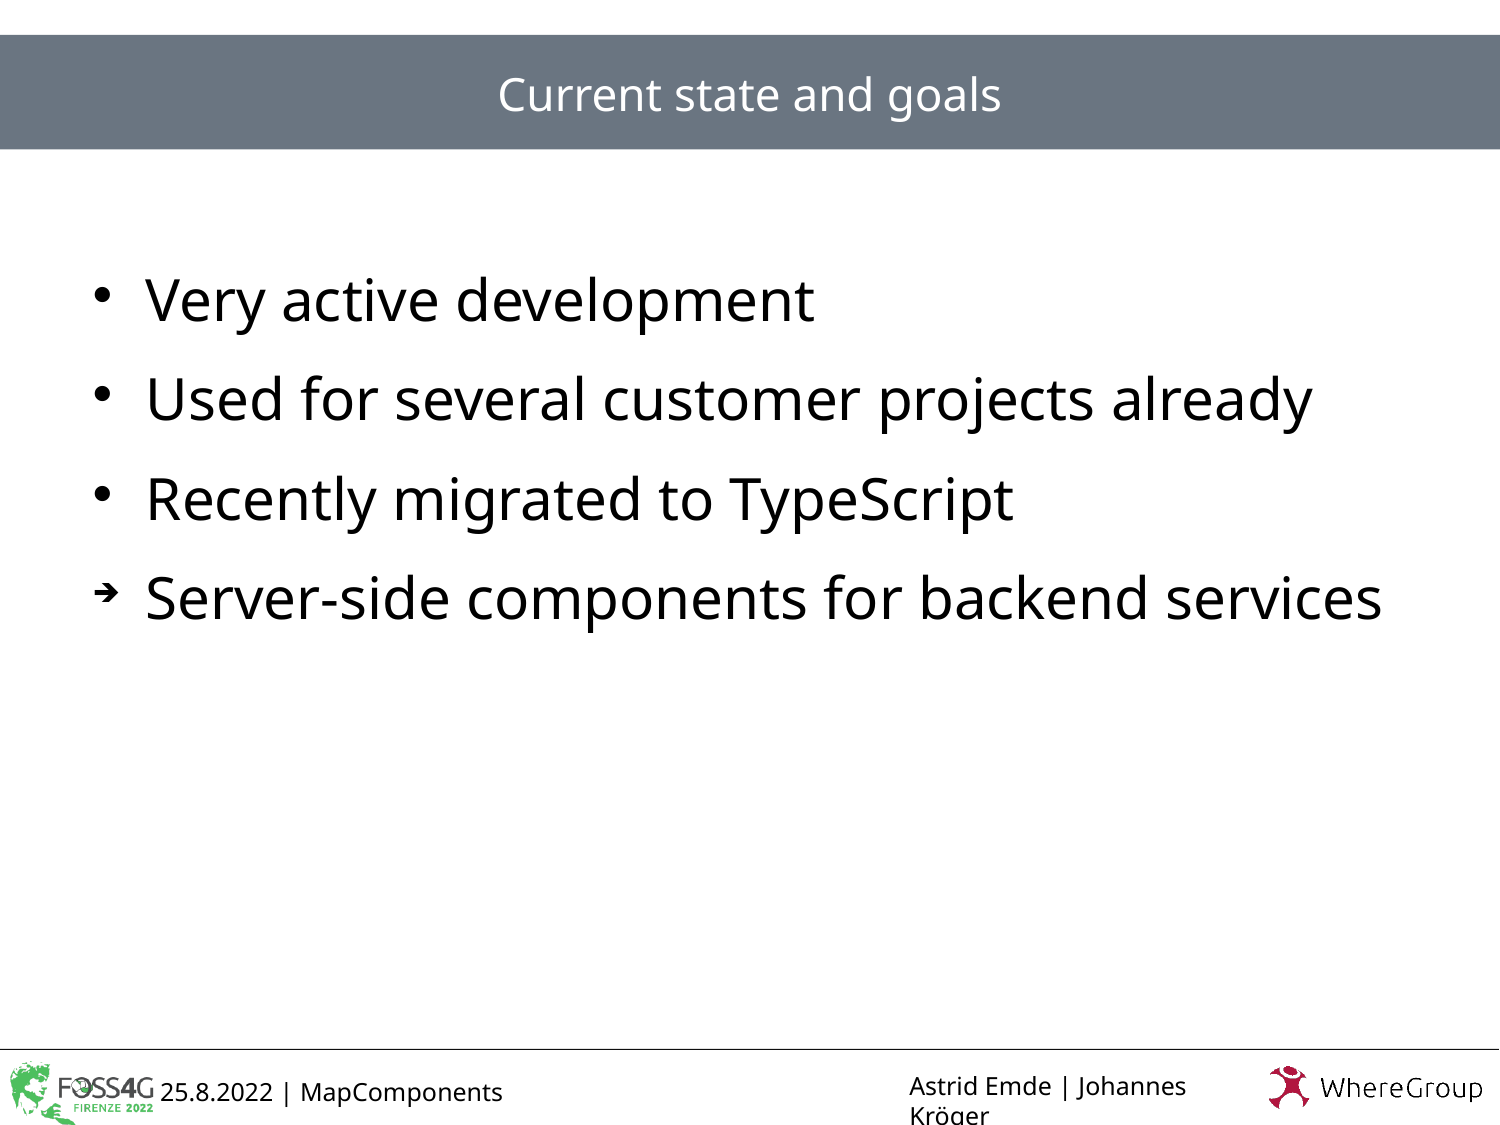

Current state and goals
Very active development
Used for several customer projects already
Recently migrated to TypeScript
Server-side components for backend services